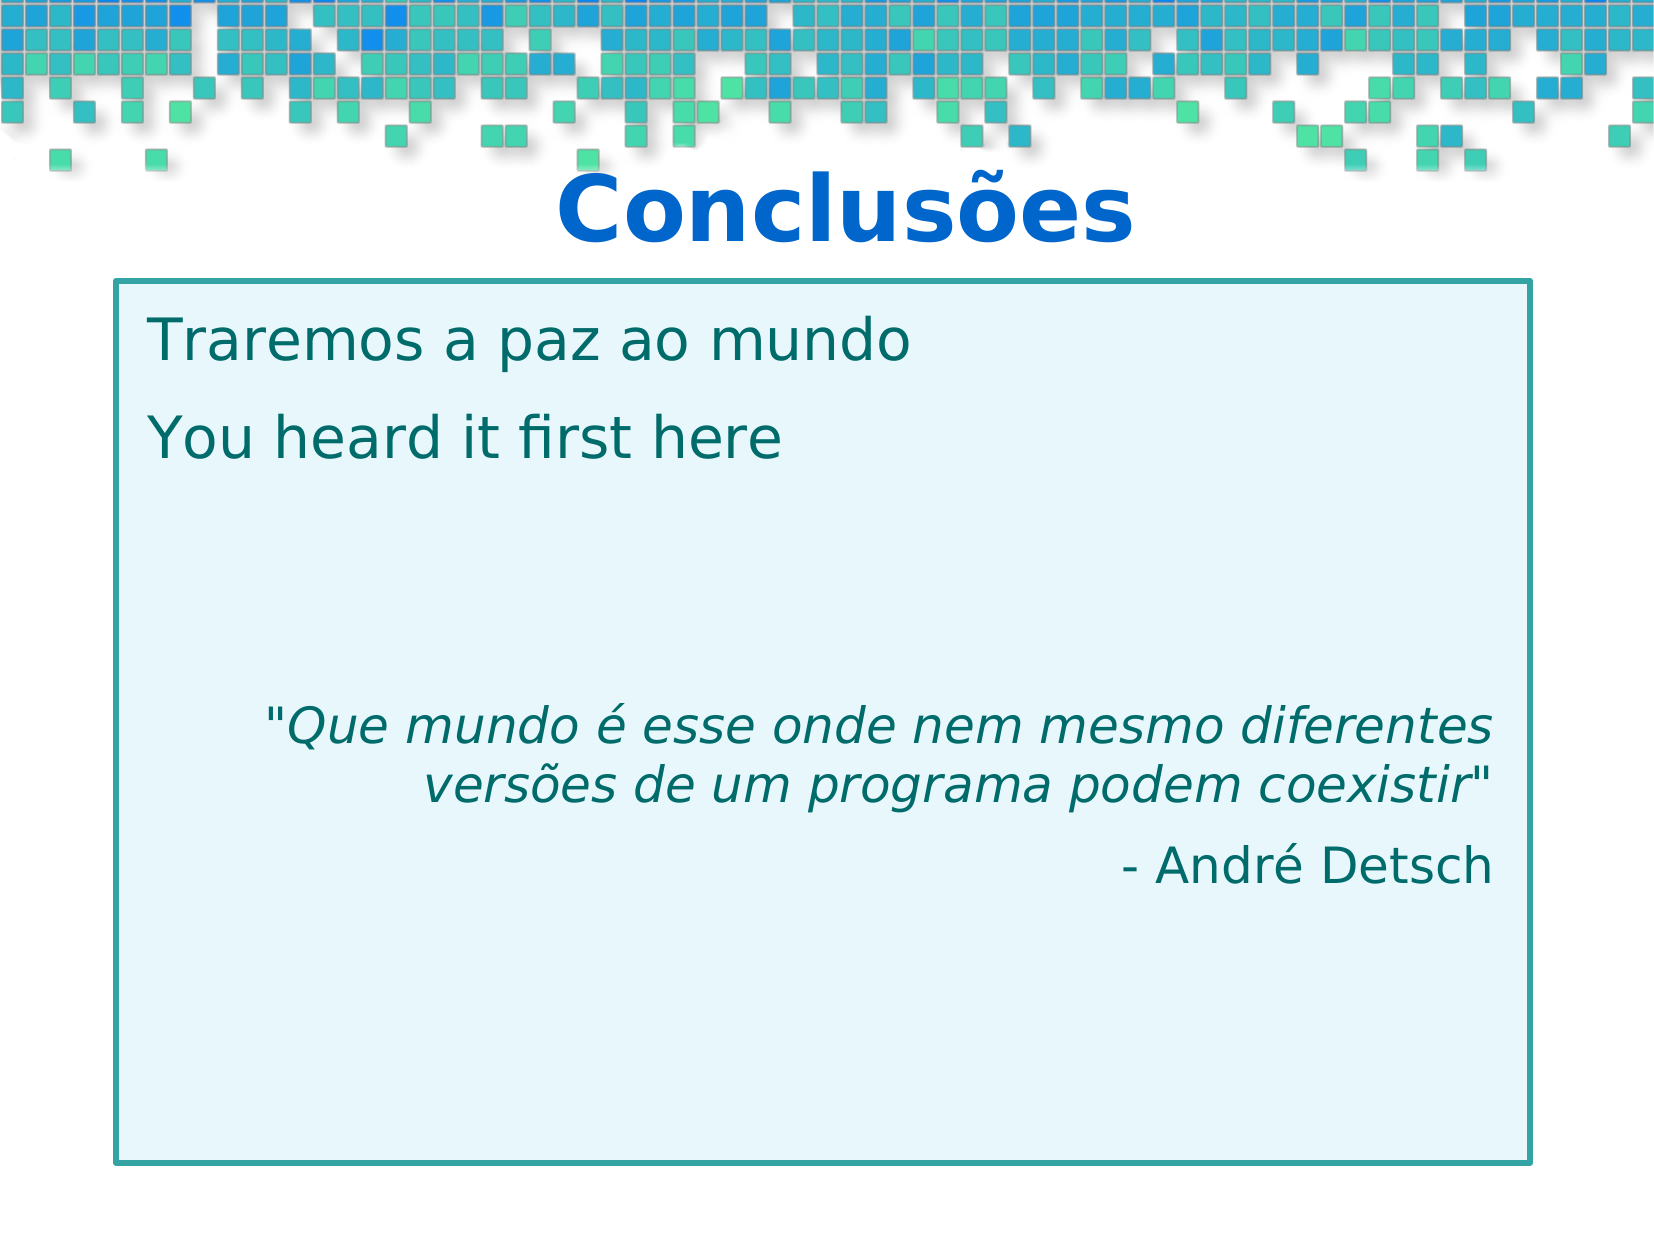

# Conclusões
Traremos a paz ao mundo
You heard it first here
"Que mundo é esse onde nem mesmo diferentes versões de um programa podem coexistir"
- André Detsch